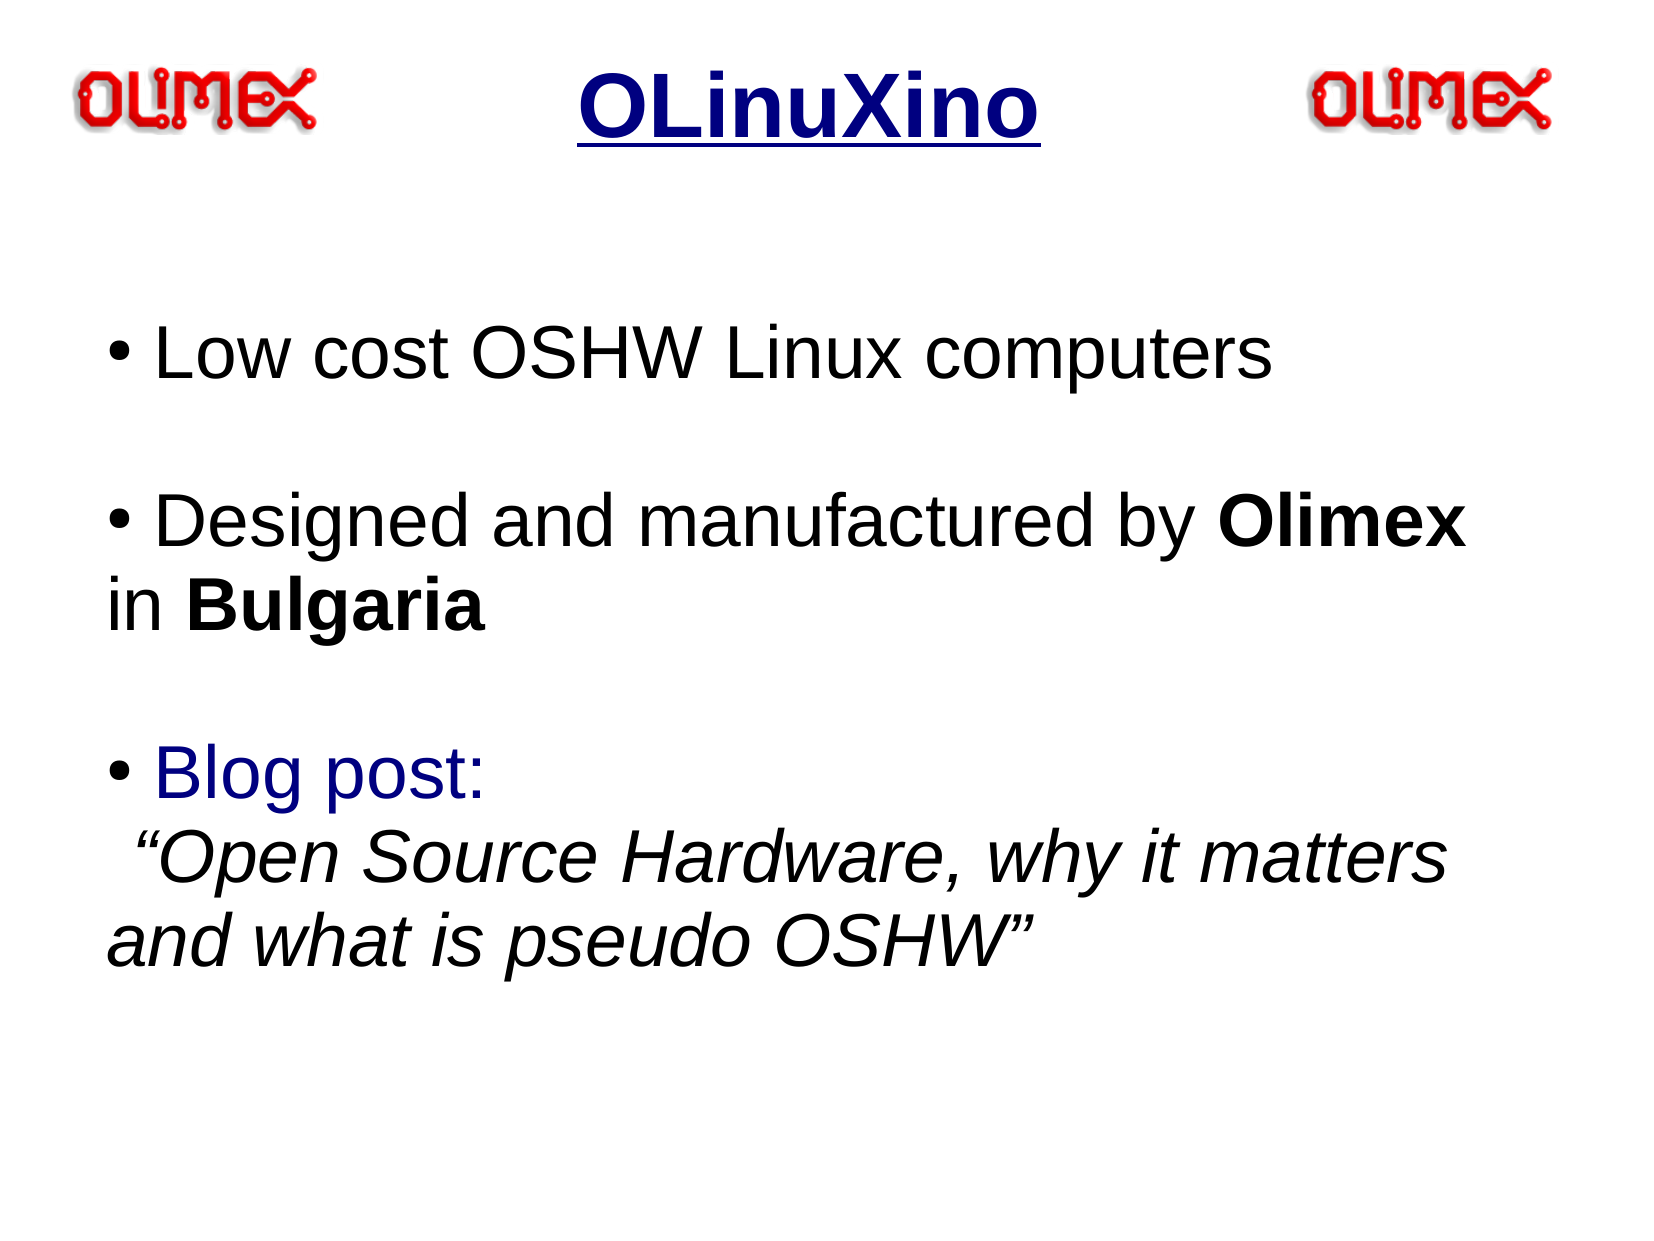

# OLinuXino
 Low cost OSHW Linux computers
 Designed and manufactured by Olimex in Bulgaria
 Blog post:
“Open Source Hardware, why it matters and what is pseudo OSHW”